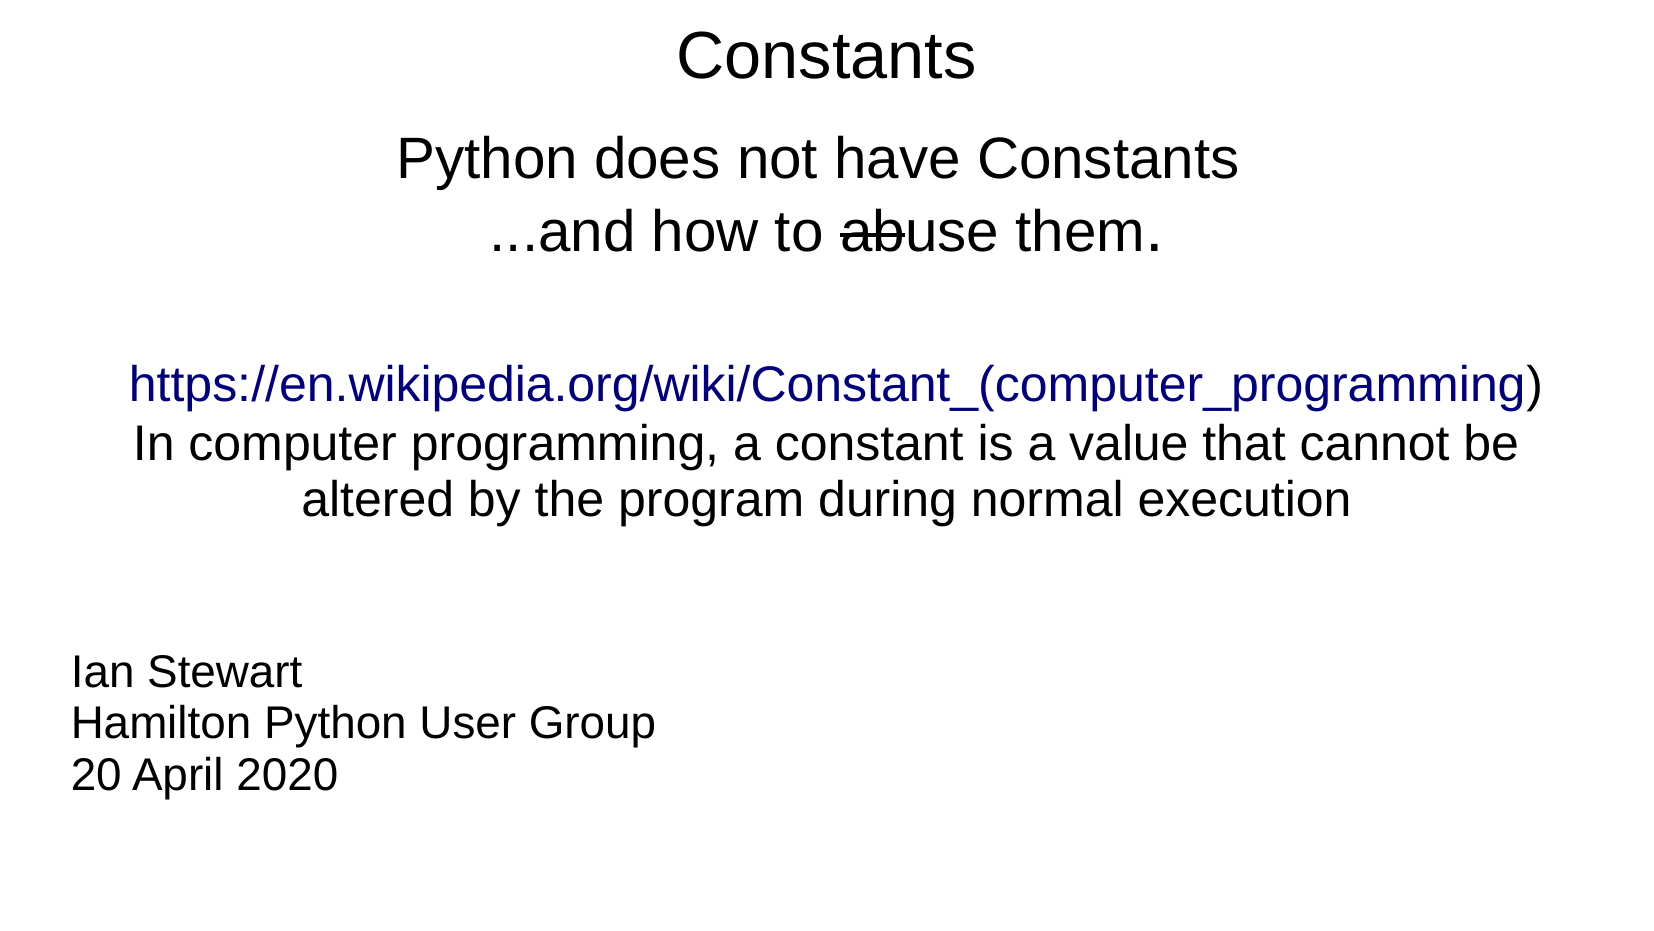

# Constants
Python does not have Constants
...and how to abuse them.
 https://en.wikipedia.org/wiki/Constant_(computer_programming)
In computer programming, a constant is a value that cannot be altered by the program during normal execution
Ian Stewart
Hamilton Python User Group
20 April 2020